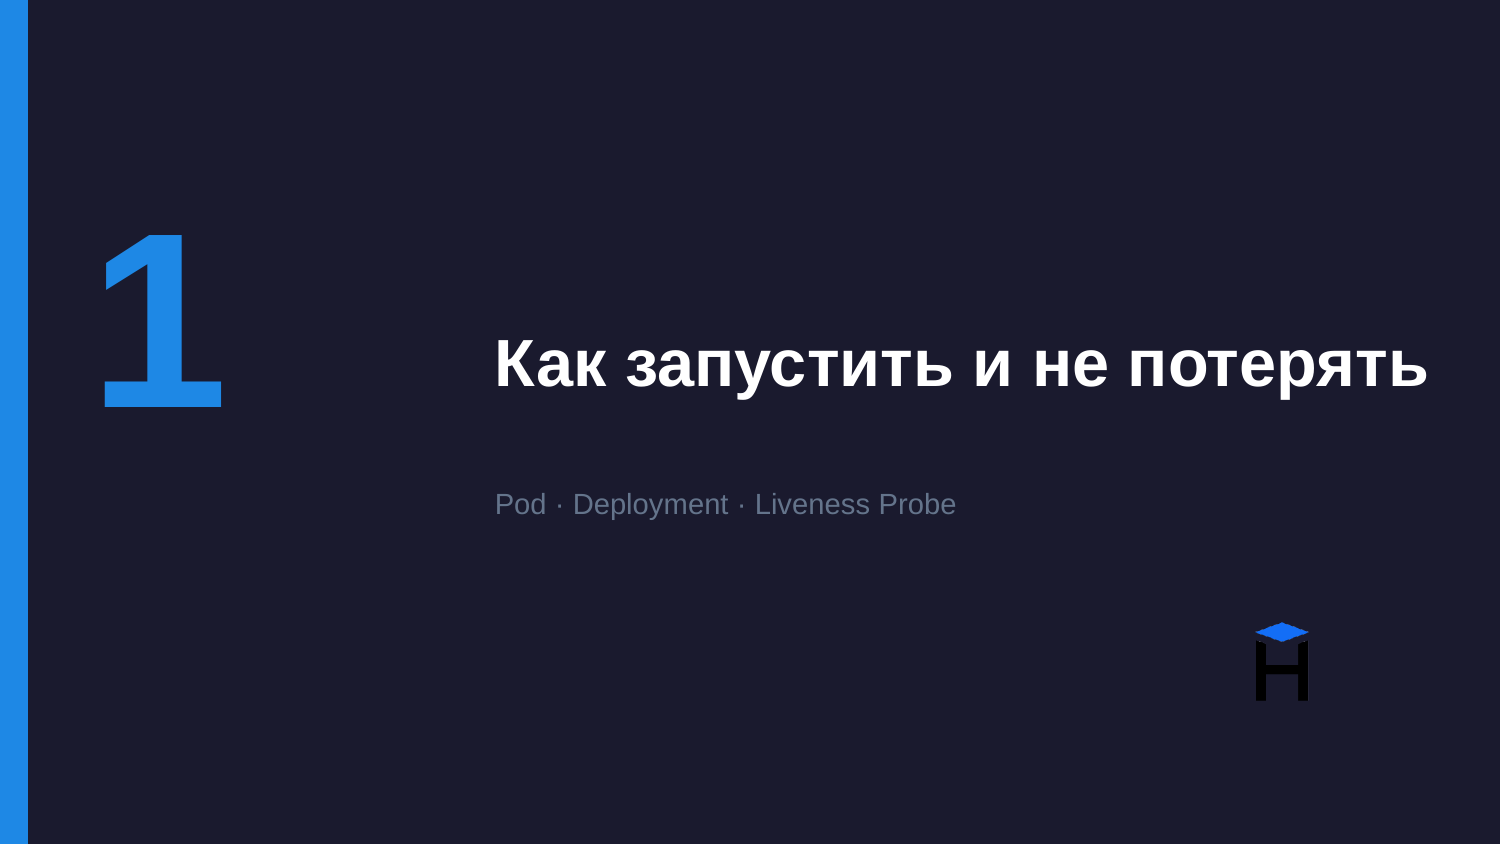

1
Как запустить и не потерять
Pod · Deployment · Liveness Probe